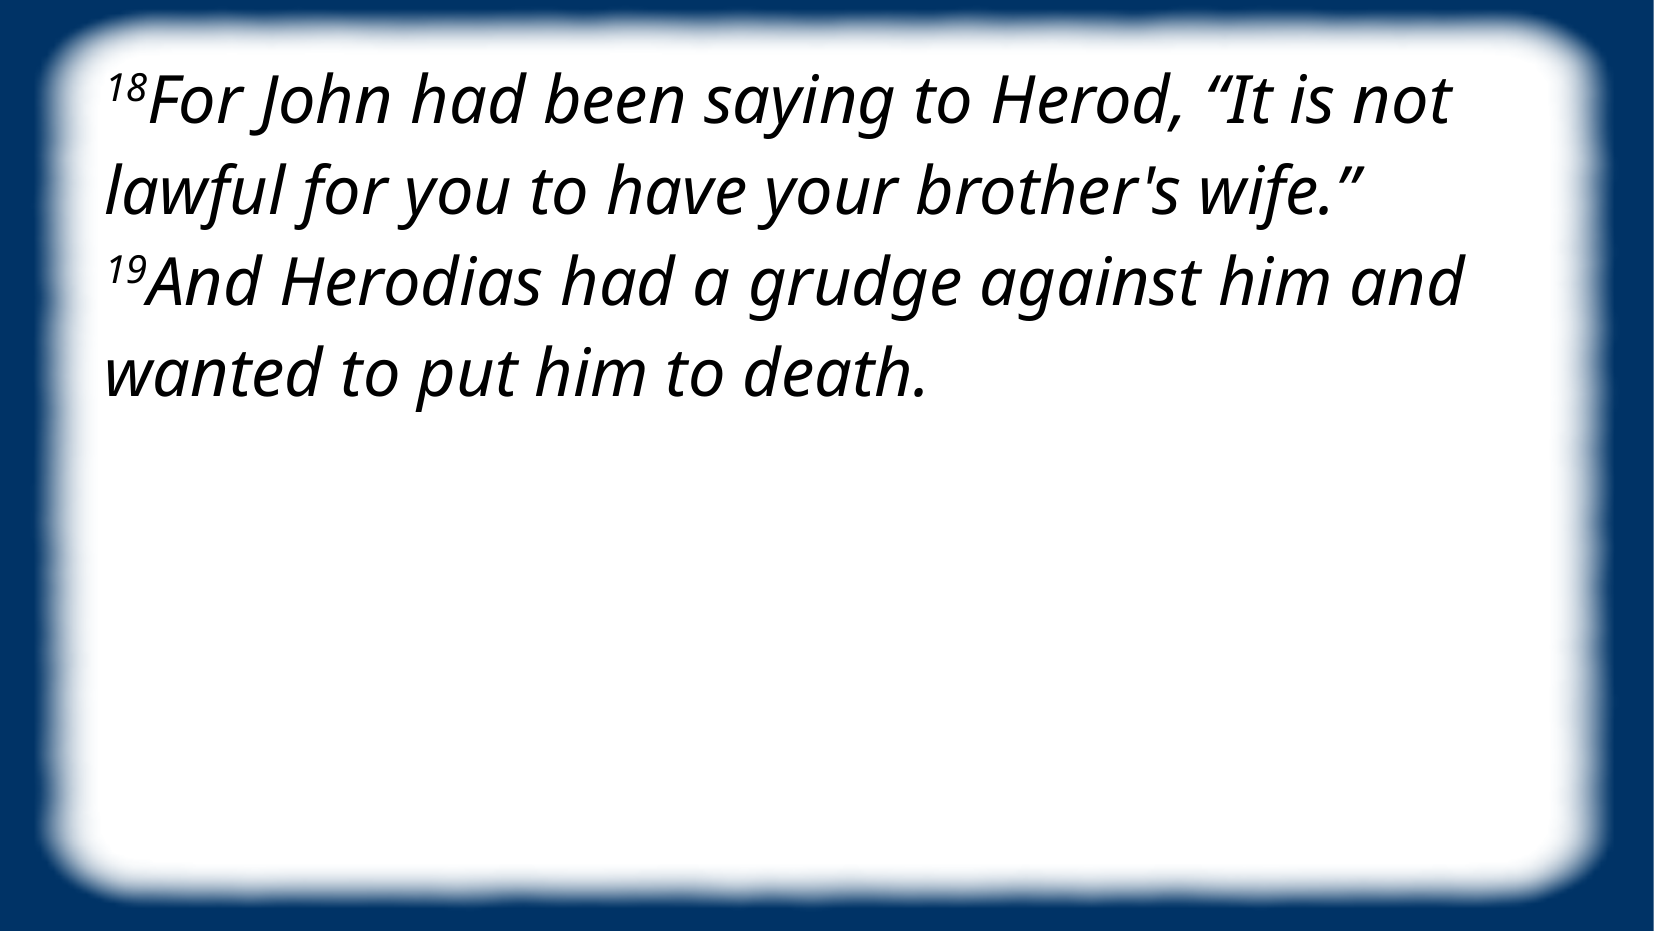

18For John had been saying to Herod, “It is not lawful for you to have your brother's wife.” 19And Herodias had a grudge against him and wanted to put him to death.